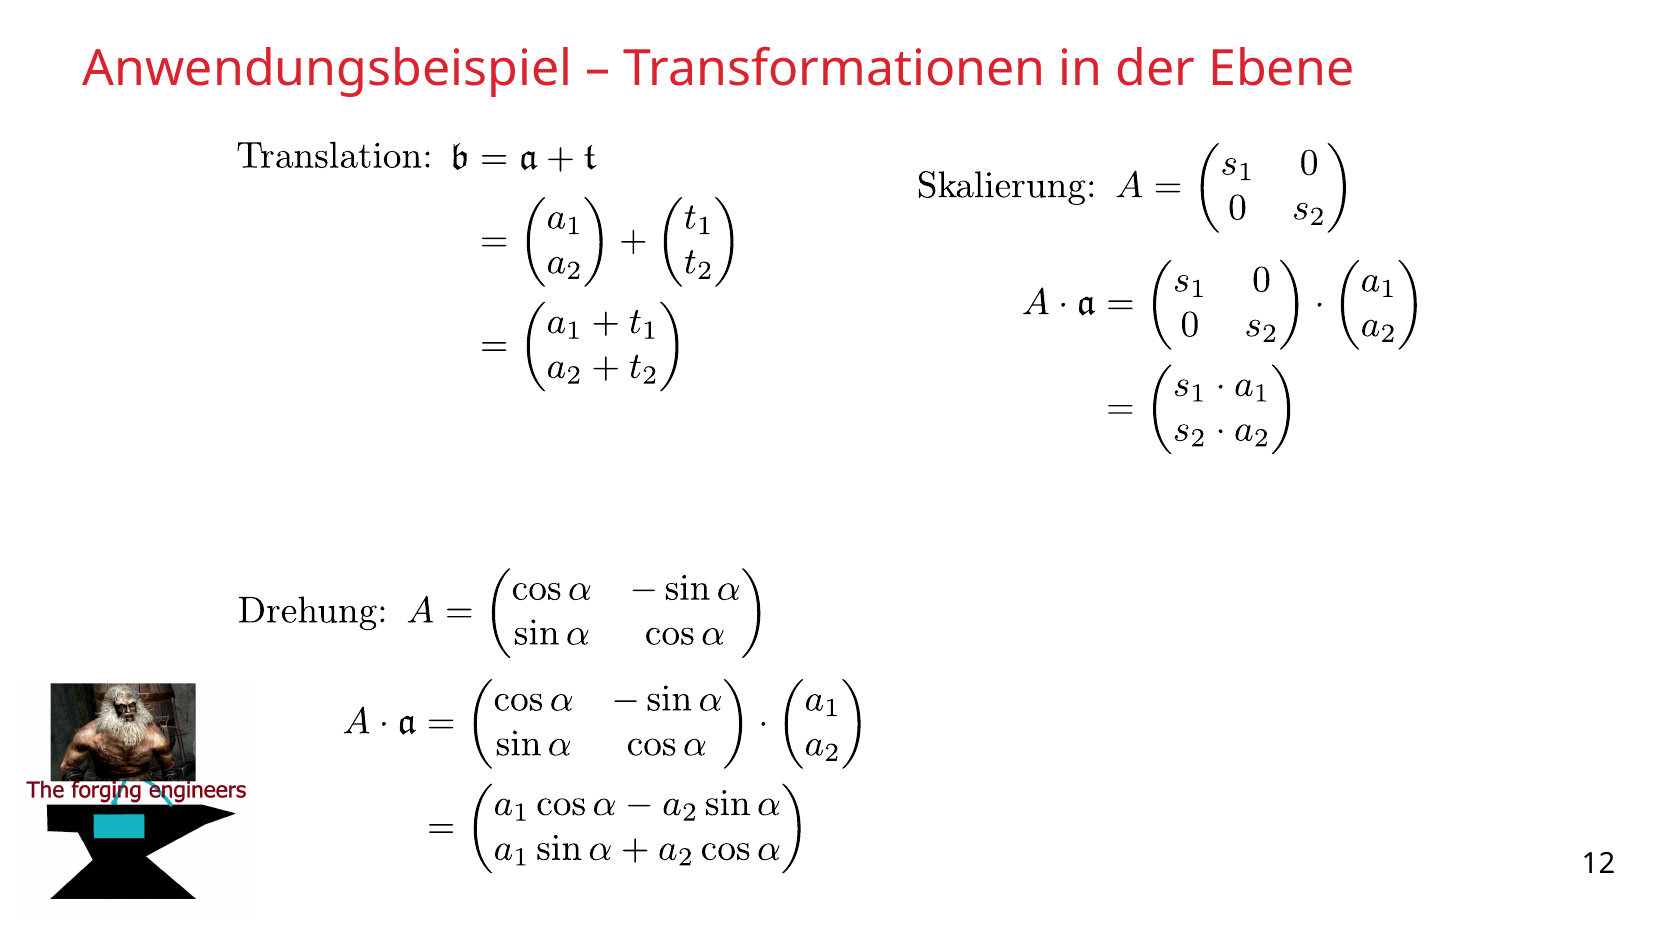

# Anwendungsbeispiel – Transformationen in der Ebene